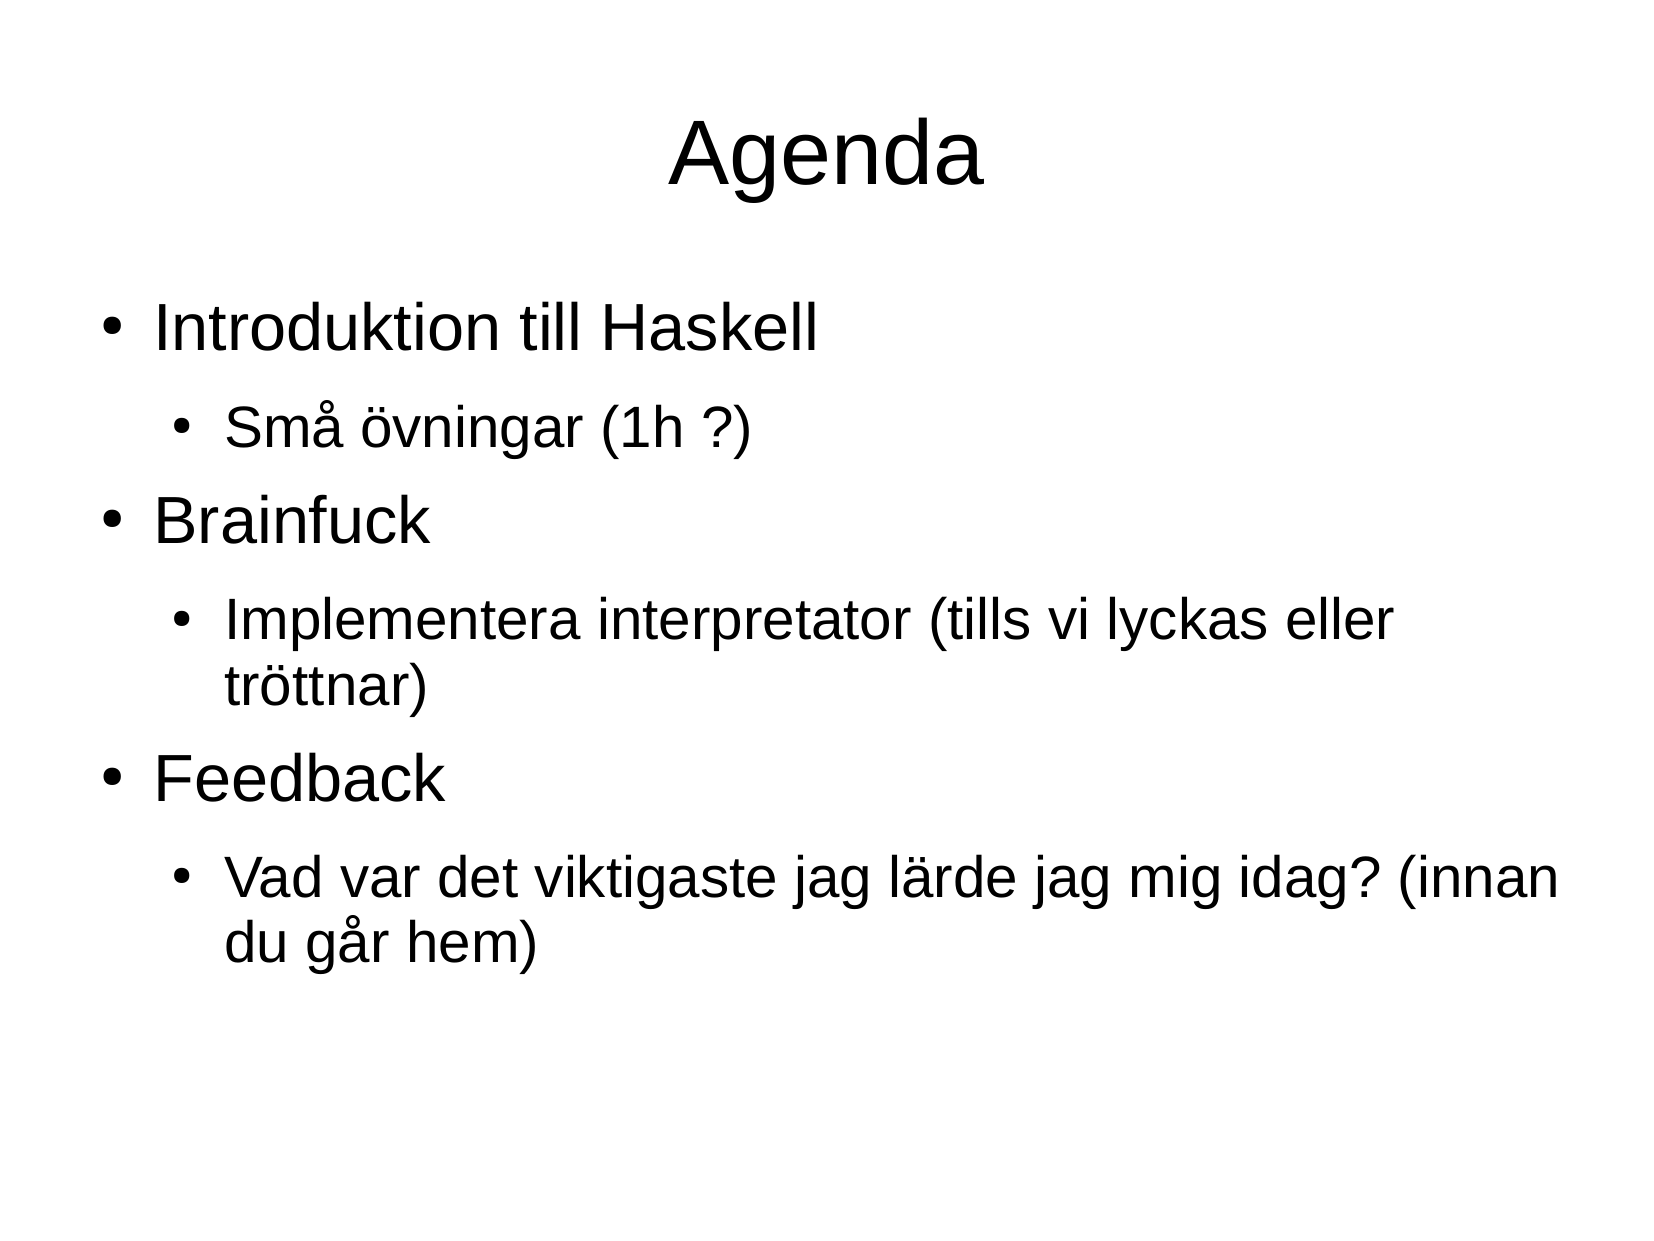

# Agenda
Introduktion till Haskell
Små övningar (1h ?)
Brainfuck
Implementera interpretator (tills vi lyckas eller tröttnar)
Feedback
Vad var det viktigaste jag lärde jag mig idag? (innan du går hem)